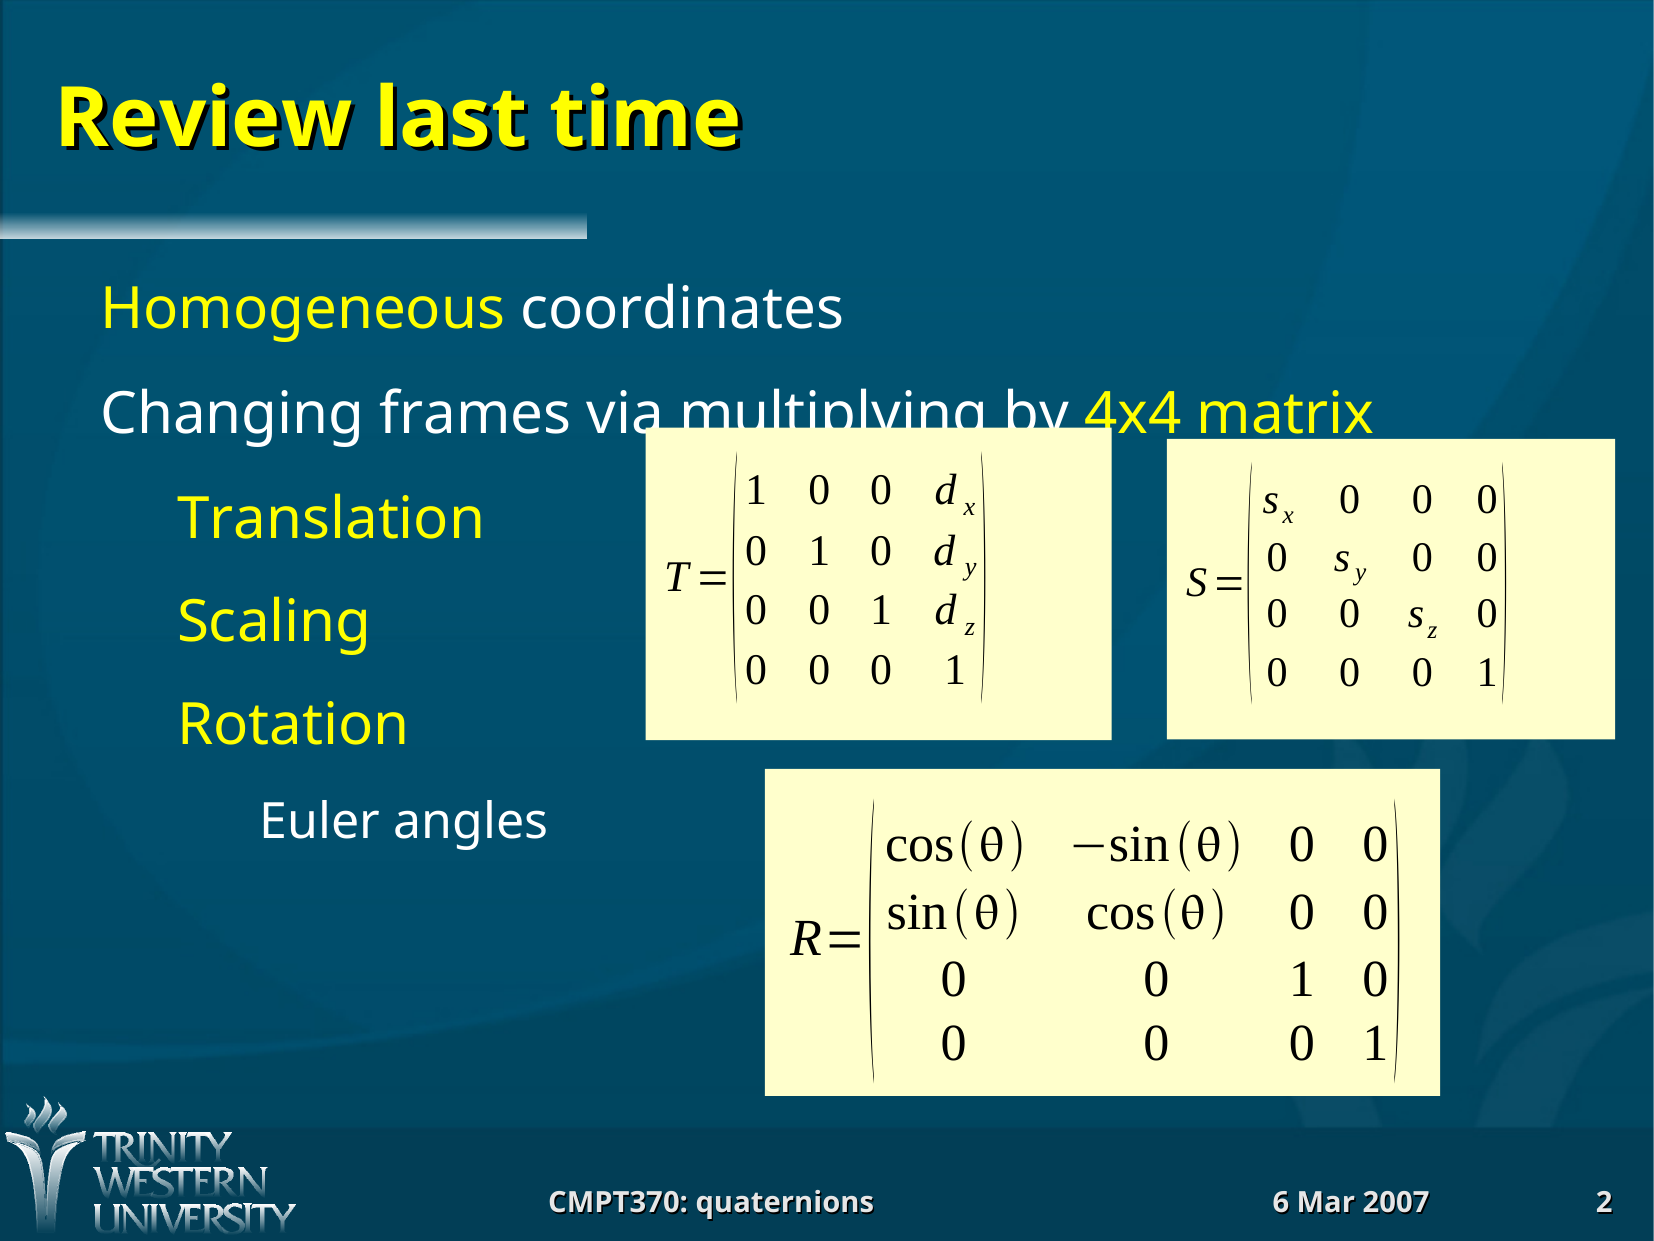

# Review last time
Homogeneous coordinates
Changing frames via multiplying by 4x4 matrix
Translation
Scaling
Rotation
Euler angles
CMPT370: quaternions
6 Mar 2007
2